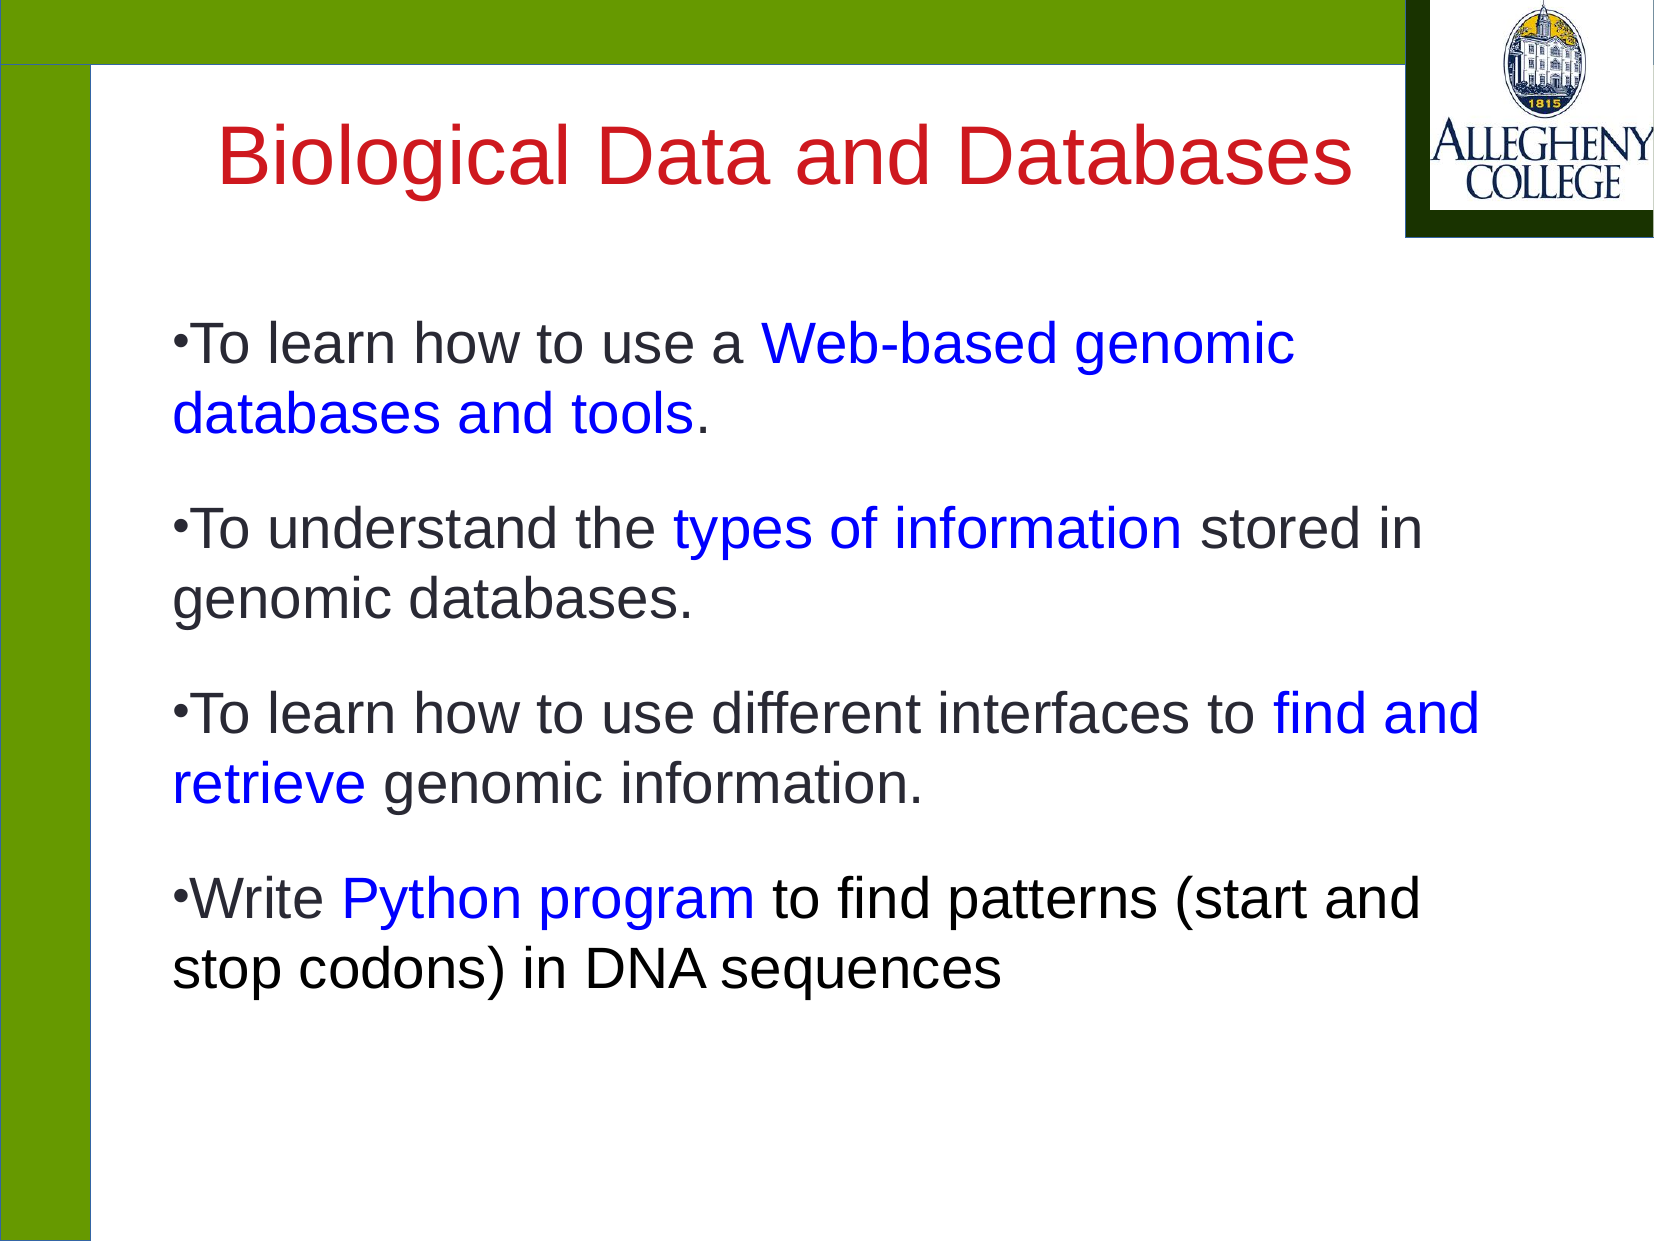

Biological Data and Databases
To learn how to use a Web-based genomic databases and tools.
To understand the types of information stored in genomic databases.
To learn how to use different interfaces to find and retrieve genomic information.
Write Python program to find patterns (start and stop codons) in DNA sequences